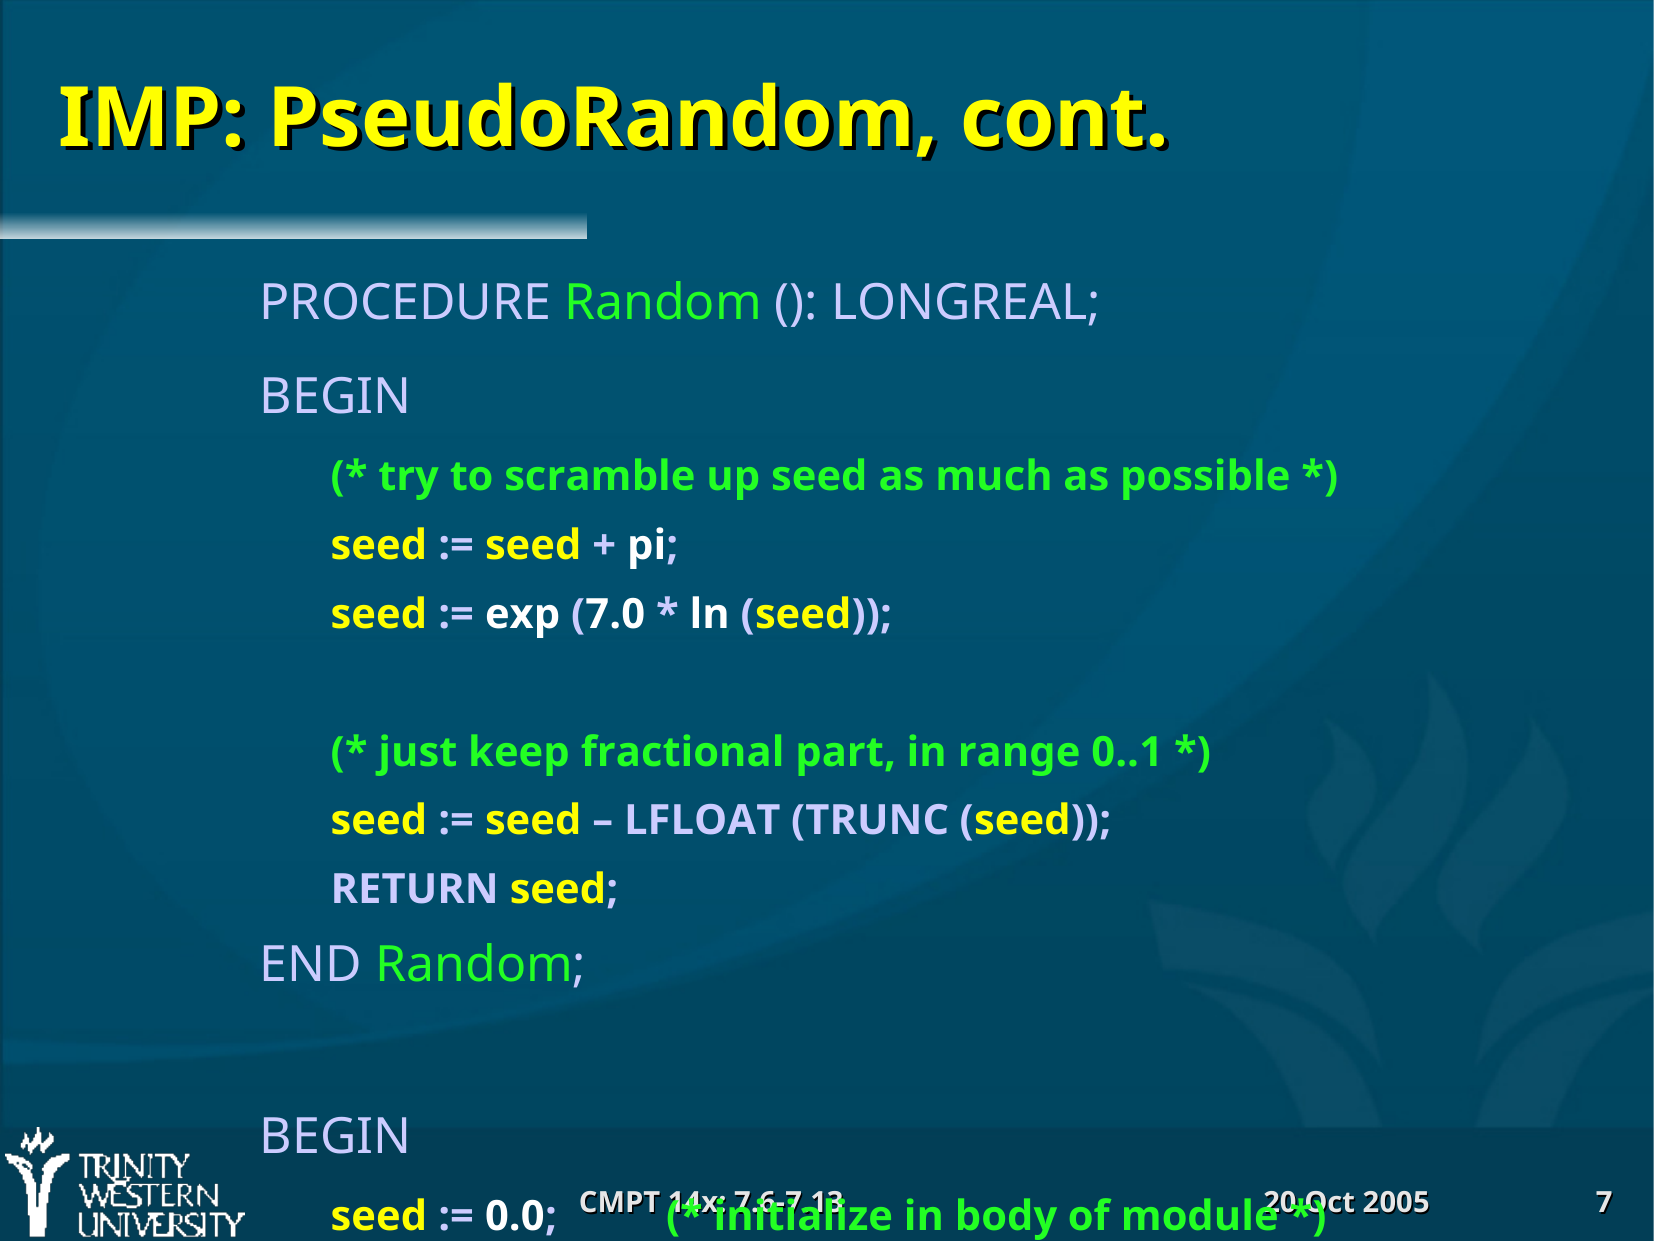

# IMP: PseudoRandom, cont.
PROCEDURE Random (): LONGREAL;
BEGIN
(* try to scramble up seed as much as possible *)
seed := seed + pi;
seed := exp (7.0 * ln (seed));
(* just keep fractional part, in range 0..1 *)
seed := seed – LFLOAT (TRUNC (seed));
RETURN seed;
END Random;
BEGIN
seed := 0.0;		(* initialize in body of module *)
END PseudoRandom.
CMPT 14x: 7.6-7.13
20 Oct 2005
7